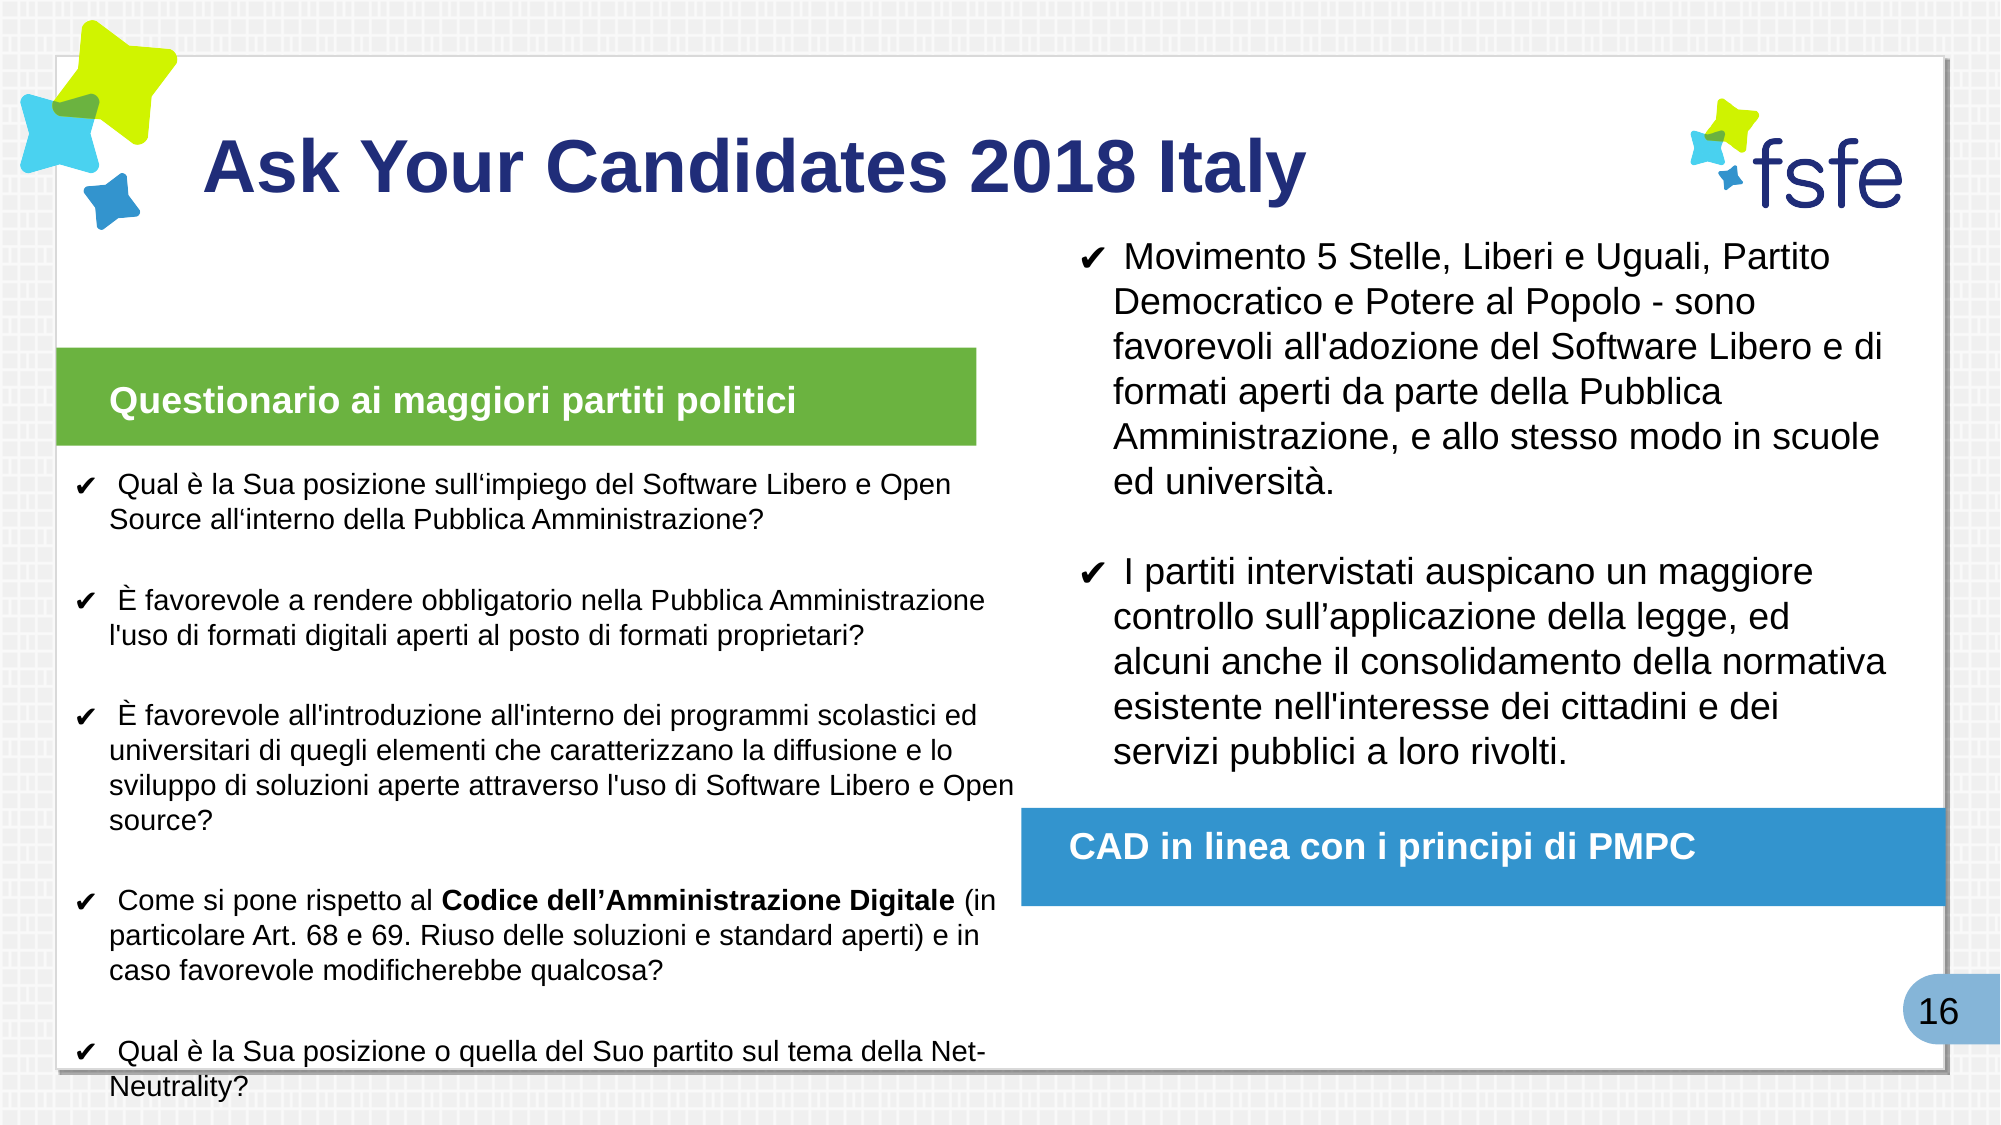

Ask Your Candidates 2018 Italy
 Movimento 5 Stelle, Liberi e Uguali, Partito Democratico e Potere al Popolo - sono favorevoli all'adozione del Software Libero e di formati aperti da parte della Pubblica Amministrazione, e allo stesso modo in scuole ed università.
 I partiti intervistati auspicano un maggiore controllo sull’applicazione della legge, ed alcuni anche il consolidamento della normativa esistente nell'interesse dei cittadini e dei servizi pubblici a loro rivolti.
Questionario ai maggiori partiti politici
 Qual è la Sua posizione sull‘impiego del Software Libero e Open Source all‘interno della Pubblica Amministrazione?
 È favorevole a rendere obbligatorio nella Pubblica Amministrazione l'uso di formati digitali aperti al posto di formati proprietari?
 È favorevole all'introduzione all'interno dei programmi scolastici ed universitari di quegli elementi che caratterizzano la diffusione e lo sviluppo di soluzioni aperte attraverso l'uso di Software Libero e Open source?
 Come si pone rispetto al Codice dell’Amministrazione Digitale (in particolare Art. 68 e 69. Riuso delle soluzioni e standard aperti) e in caso favorevole modificherebbe qualcosa?
 Qual è la Sua posizione o quella del Suo partito sul tema della Net-Neutrality?
CAD in linea con i principi di PMPC